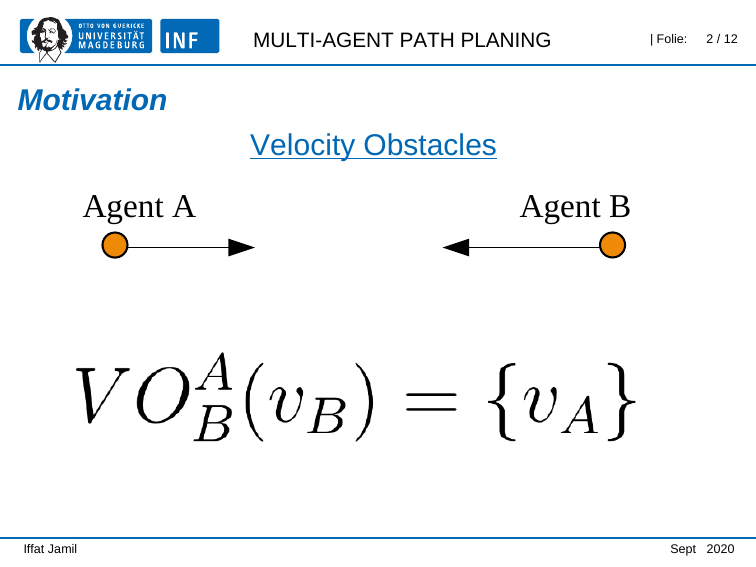

MULTI-AGENT PATH PLANING
| Folie:
2 / 12
Motivation
Velocity Obstacles
Agent A
Agent B
 Iffat Jamil
 Sept
2020